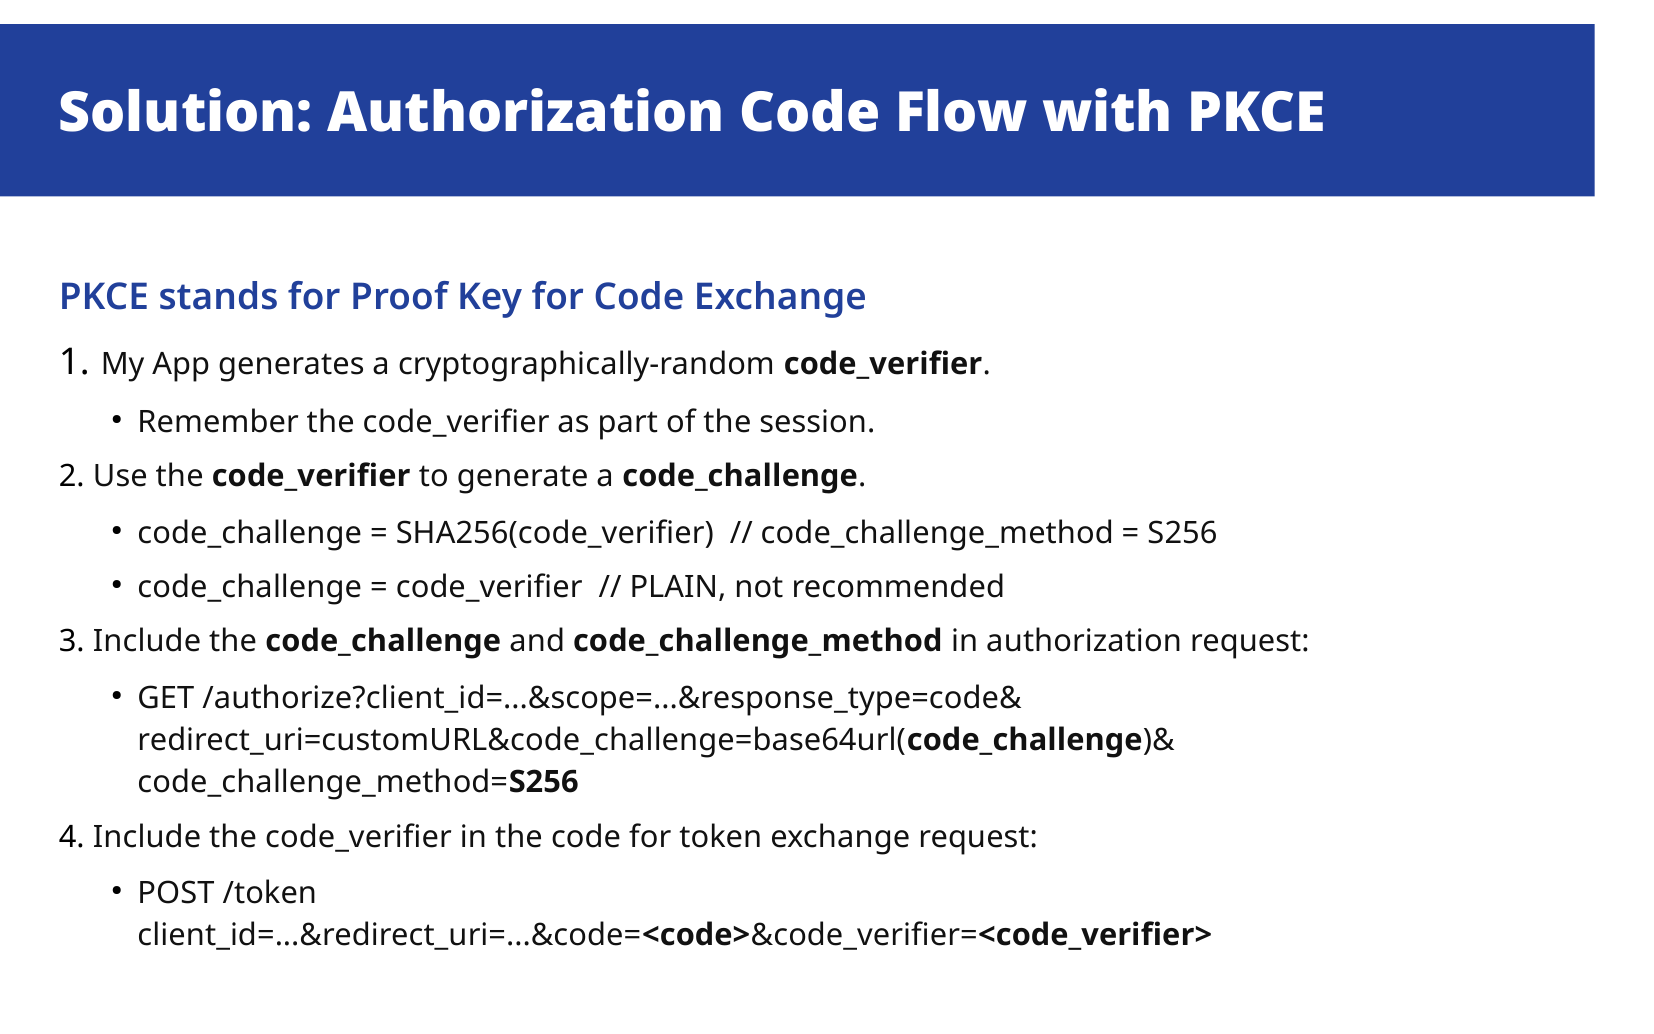

# Solution: Authorization Code Flow with PKCE
PKCE stands for Proof Key for Code Exchange
 My App generates a cryptographically-random code_verifier.
Remember the code_verifier as part of the session.
 Use the code_verifier to generate a code_challenge.
code_challenge = SHA256(code_verifier) // code_challenge_method = S256
code_challenge = code_verifier // PLAIN, not recommended
 Include the code_challenge and code_challenge_method in authorization request:
GET /authorize?client_id=...&scope=...&response_type=code&
redirect_uri=customURL&code_challenge=base64url(code_challenge)&
code_challenge_method=S256
 Include the code_verifier in the code for token exchange request:
POST /token
client_id=...&redirect_uri=...&code=<code>&code_verifier=<code_verifier>